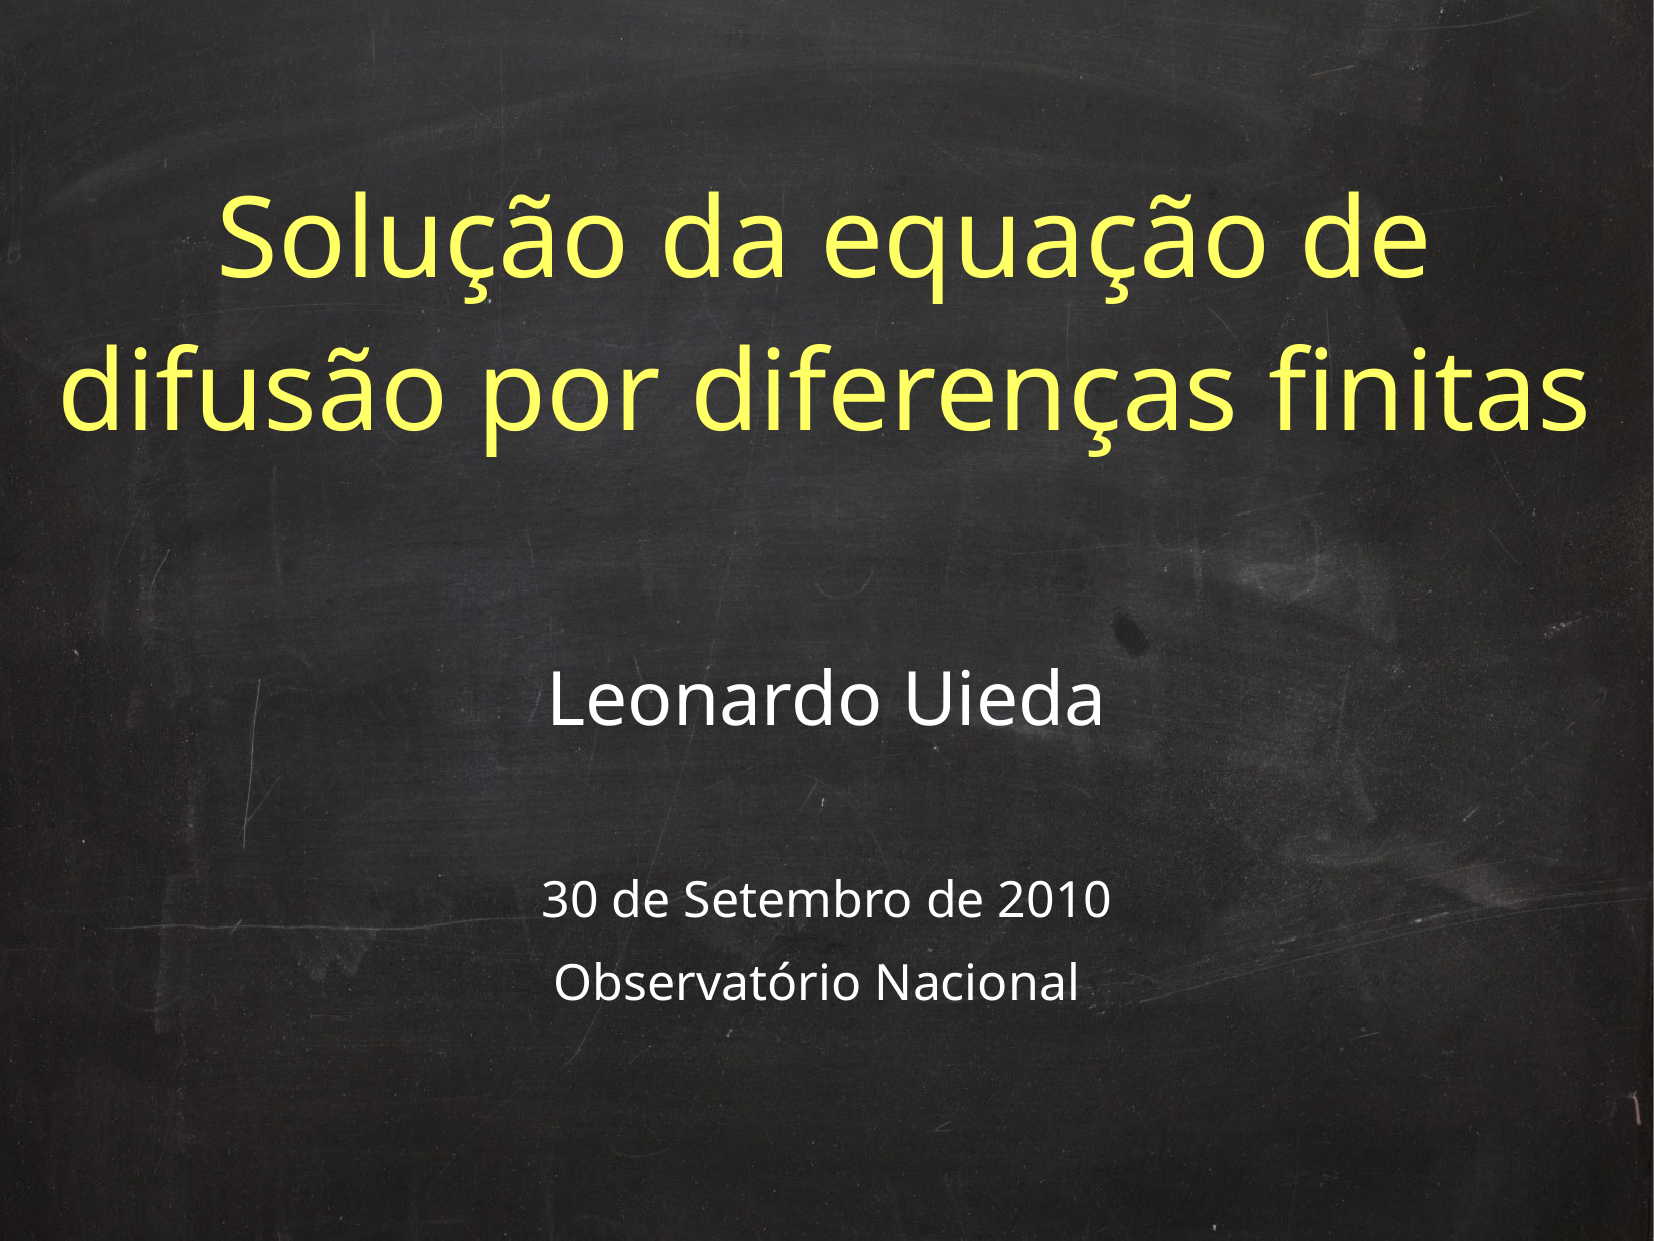

# Solução da equação de difusão por diferenças finitas
Leonardo Uieda
30 de Setembro de 2010
 Observatório Nacional